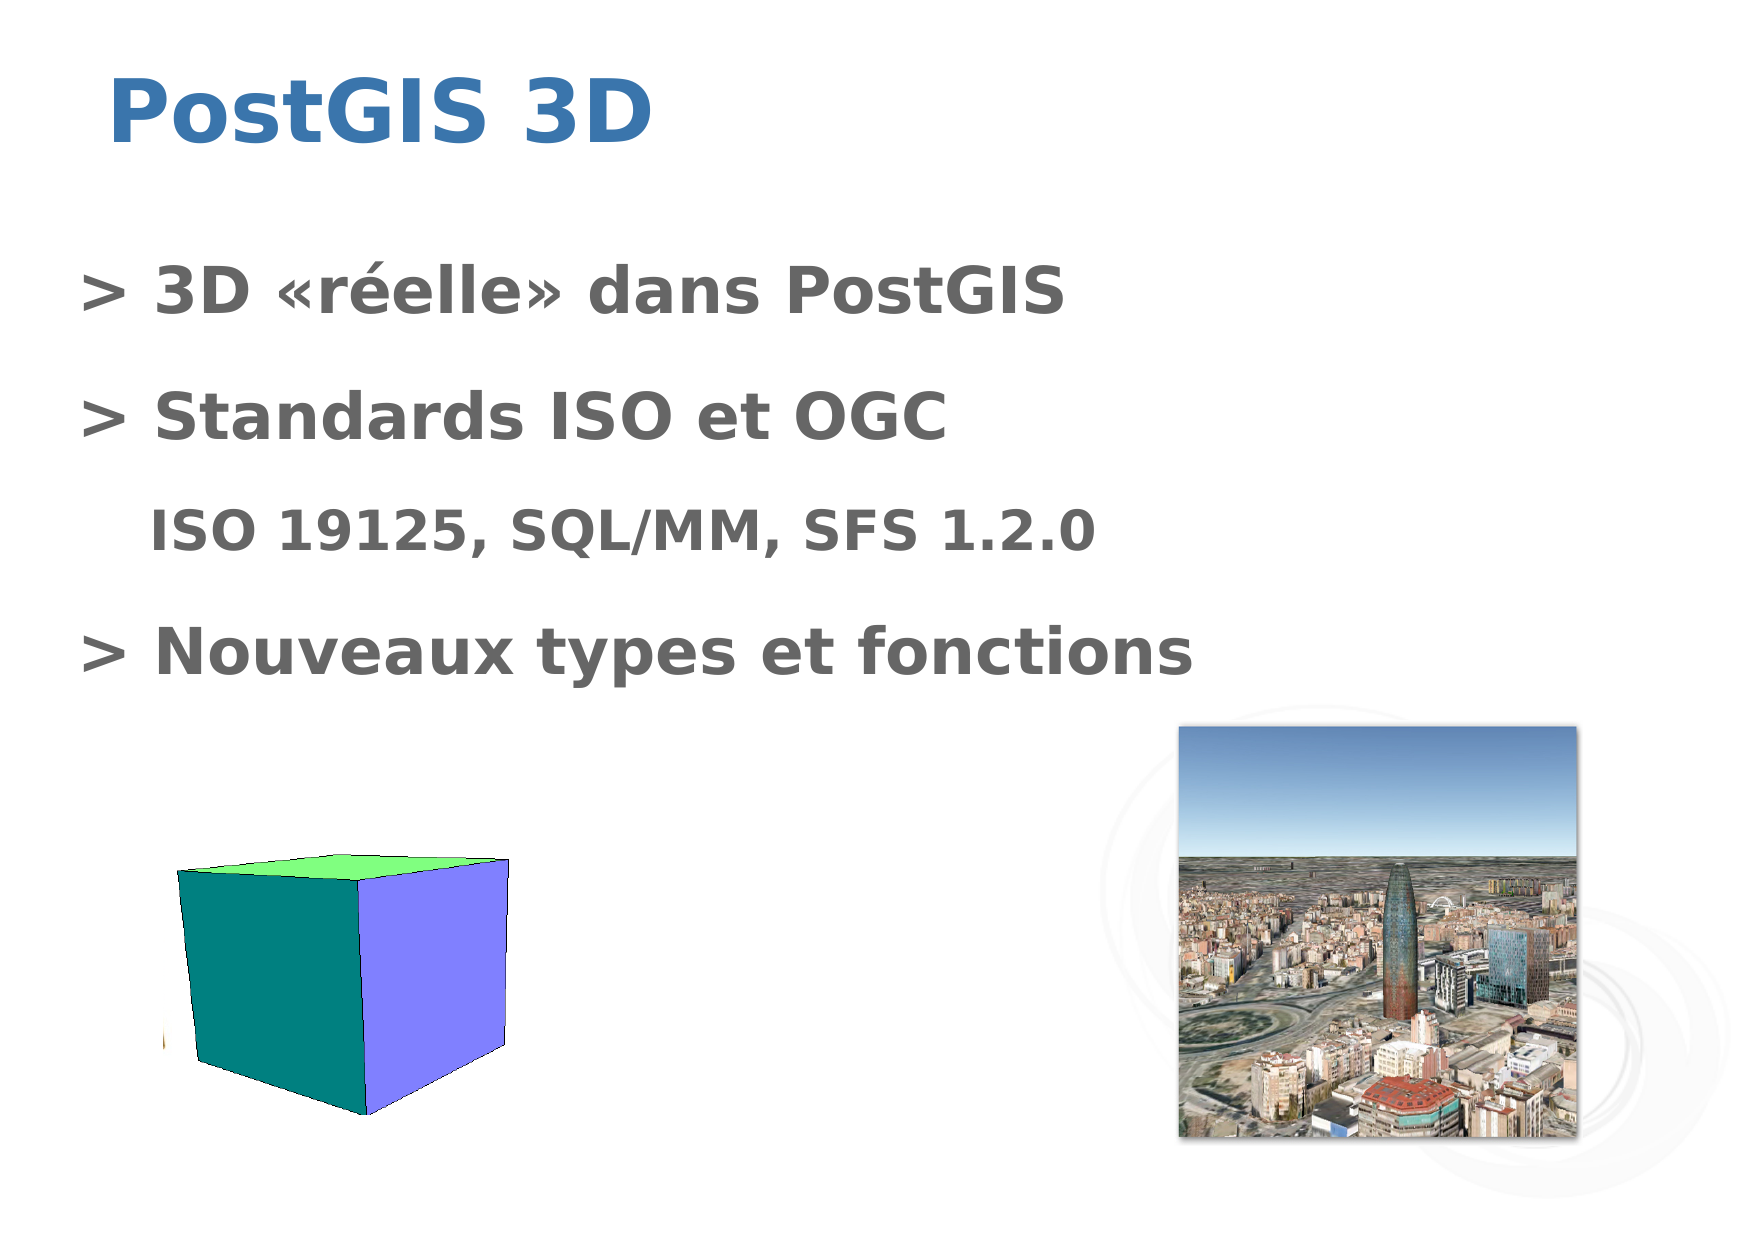

# PostGIS 3D
> 3D «réelle» dans PostGIS
> Standards ISO et OGC
ISO 19125, SQL/MM, SFS 1.2.0
> Nouveaux types et fonctions